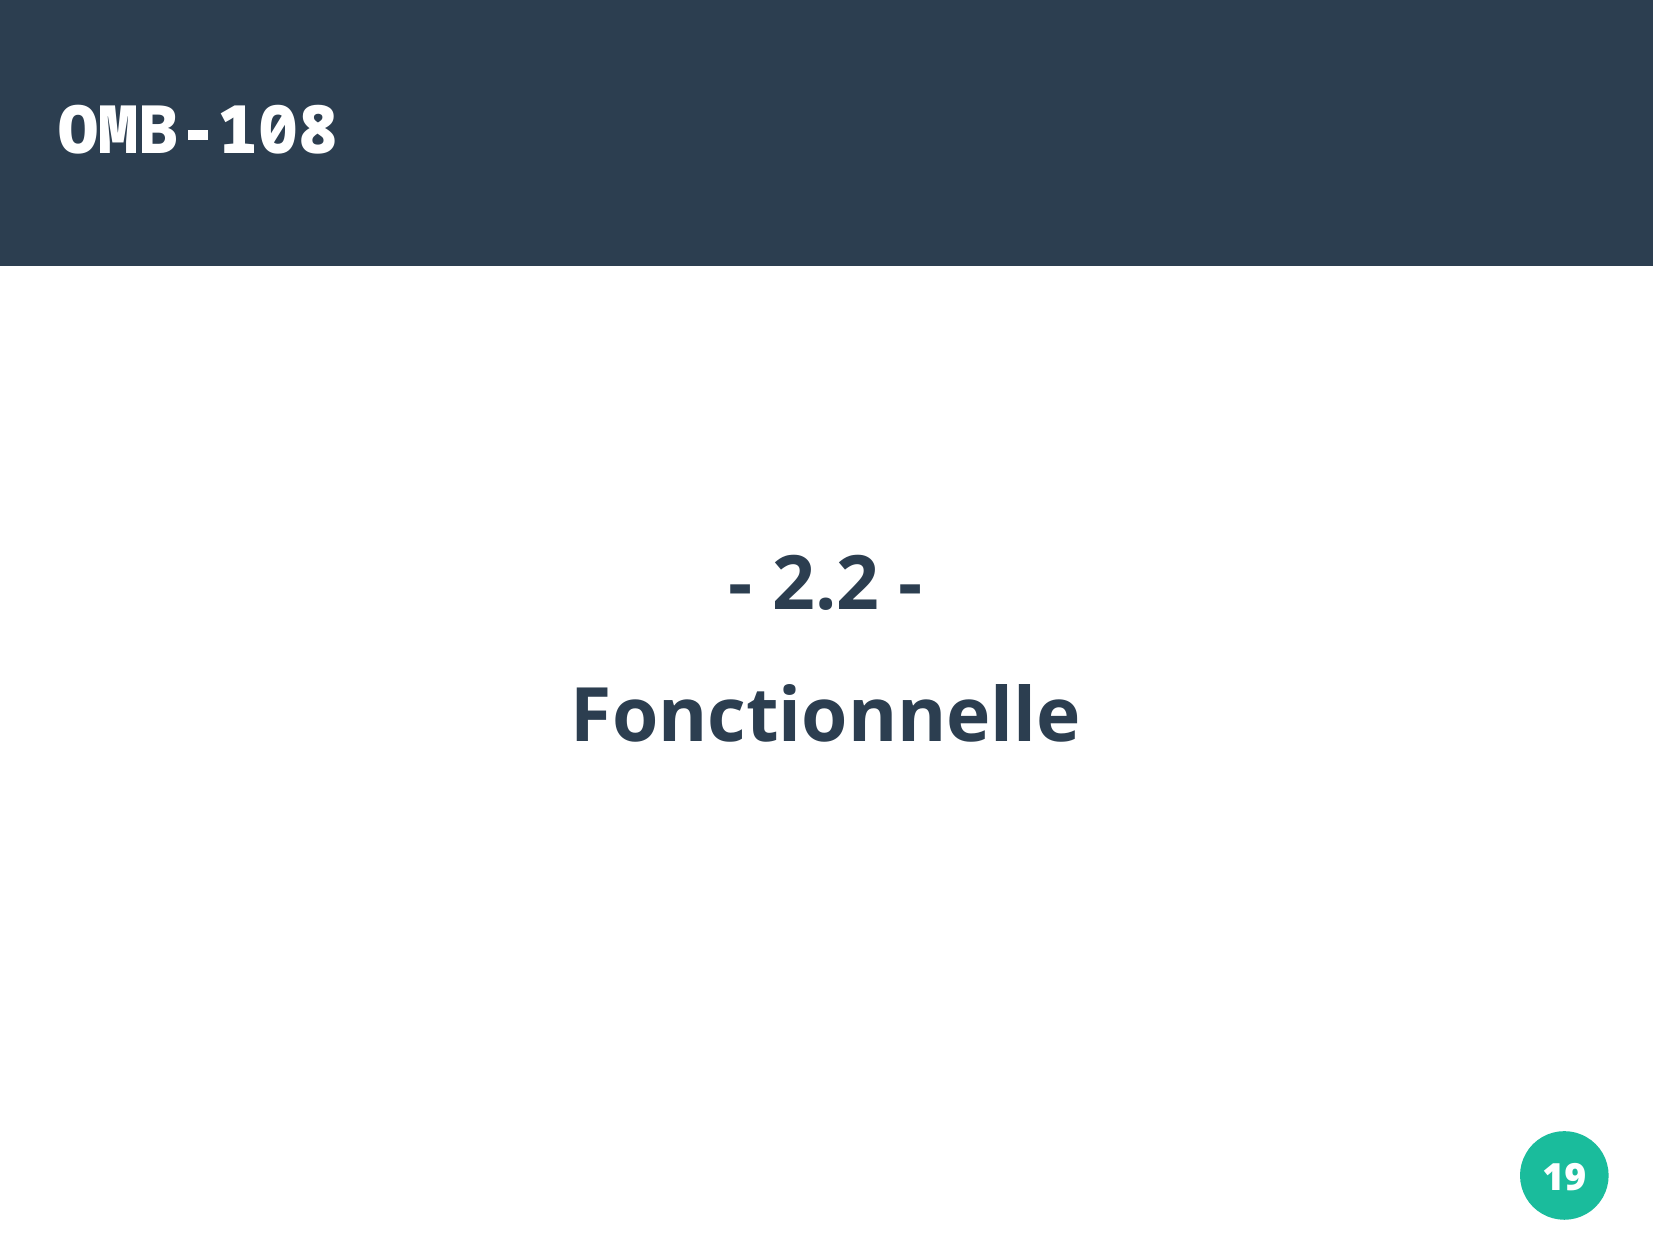

# OMB-108
- 2.2 -
Fonctionnelle
19